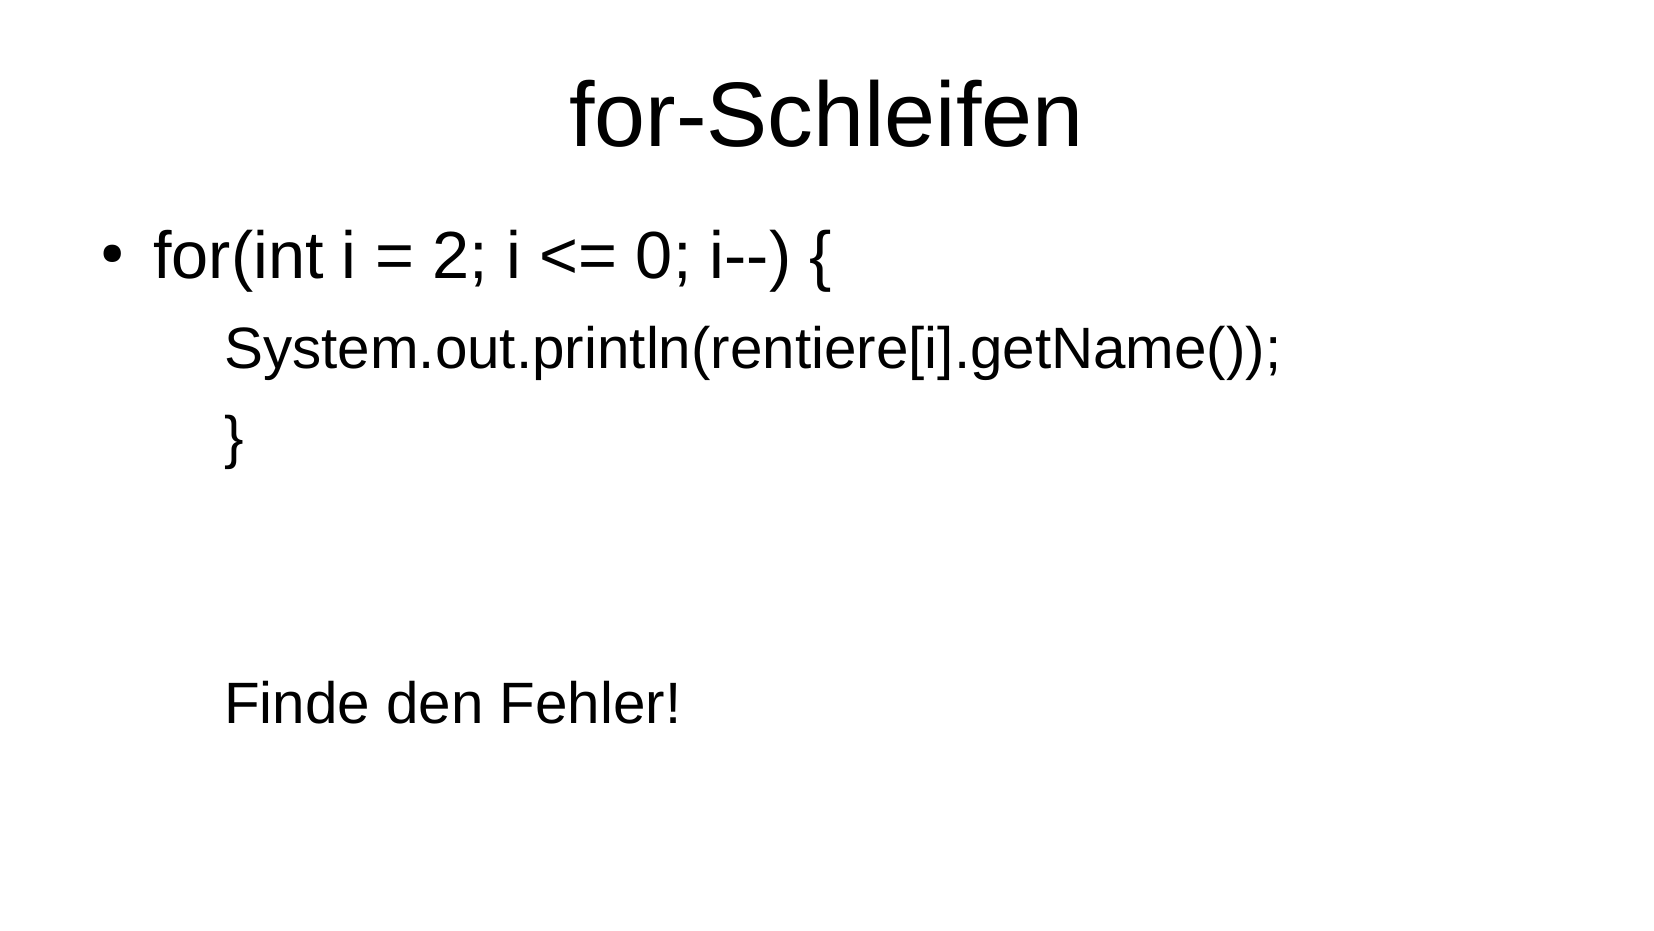

# for-Schleifen
for(int i = 2; i <= 0; i--) {
System.out.println(rentiere[i].getName());
}
Finde den Fehler!